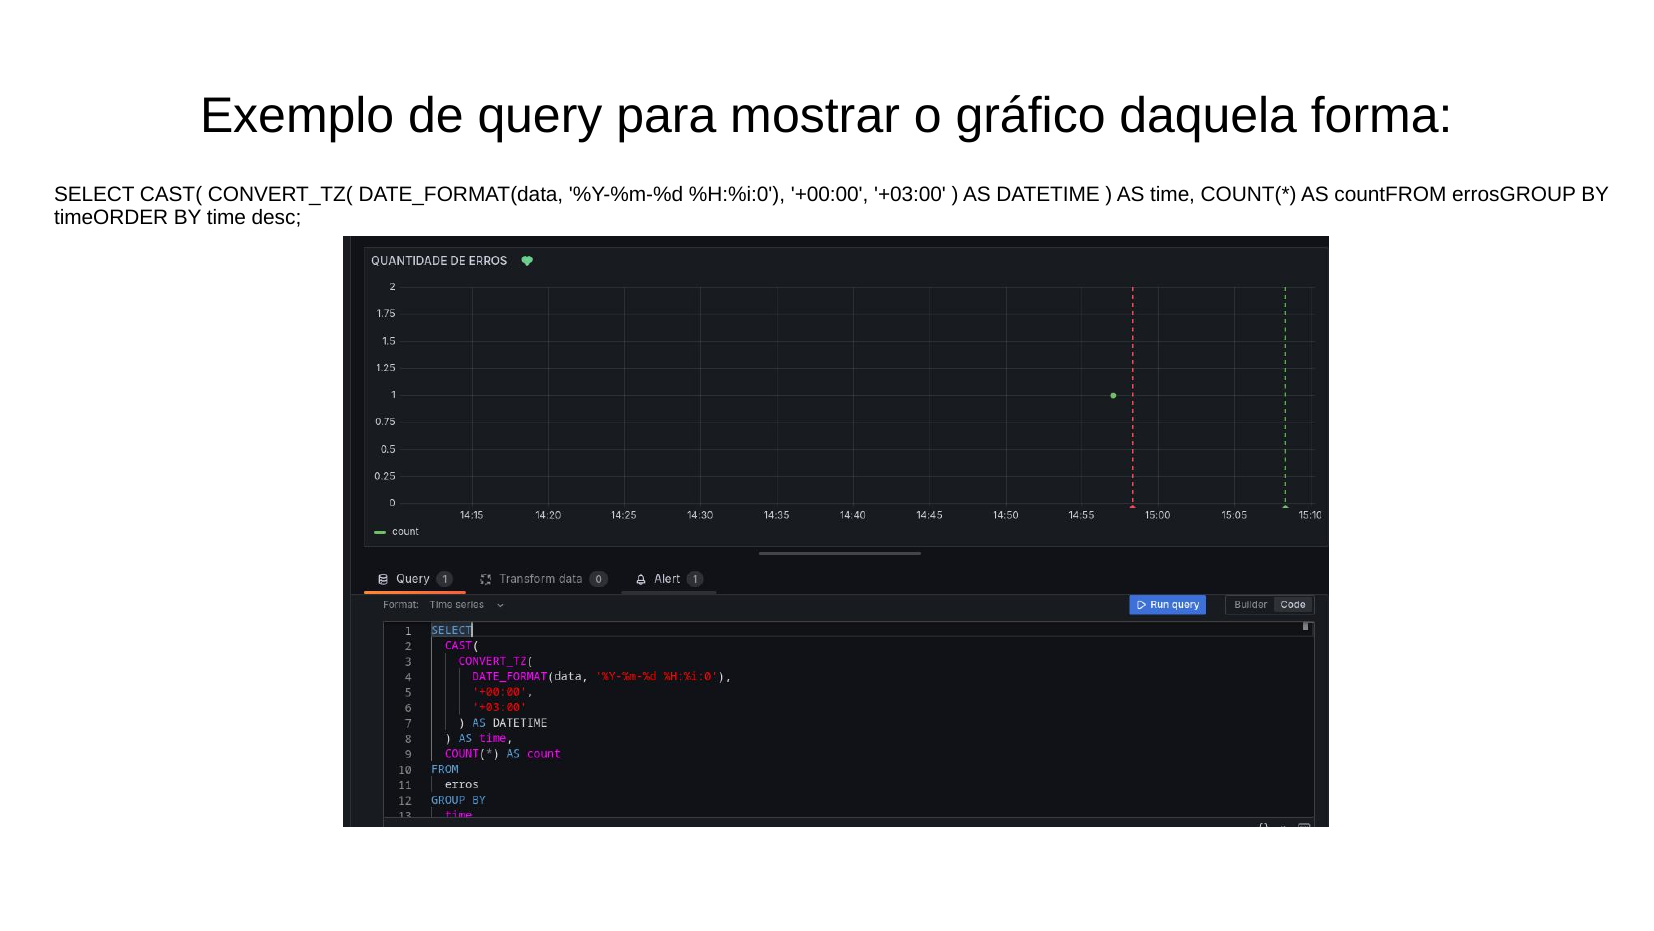

# Exemplo de query para mostrar o gráfico daquela forma:
SELECT CAST( CONVERT_TZ( DATE_FORMAT(data, '%Y-%m-%d %H:%i:0'), '+00:00', '+03:00' ) AS DATETIME ) AS time, COUNT(*) AS countFROM errosGROUP BY timeORDER BY time desc;